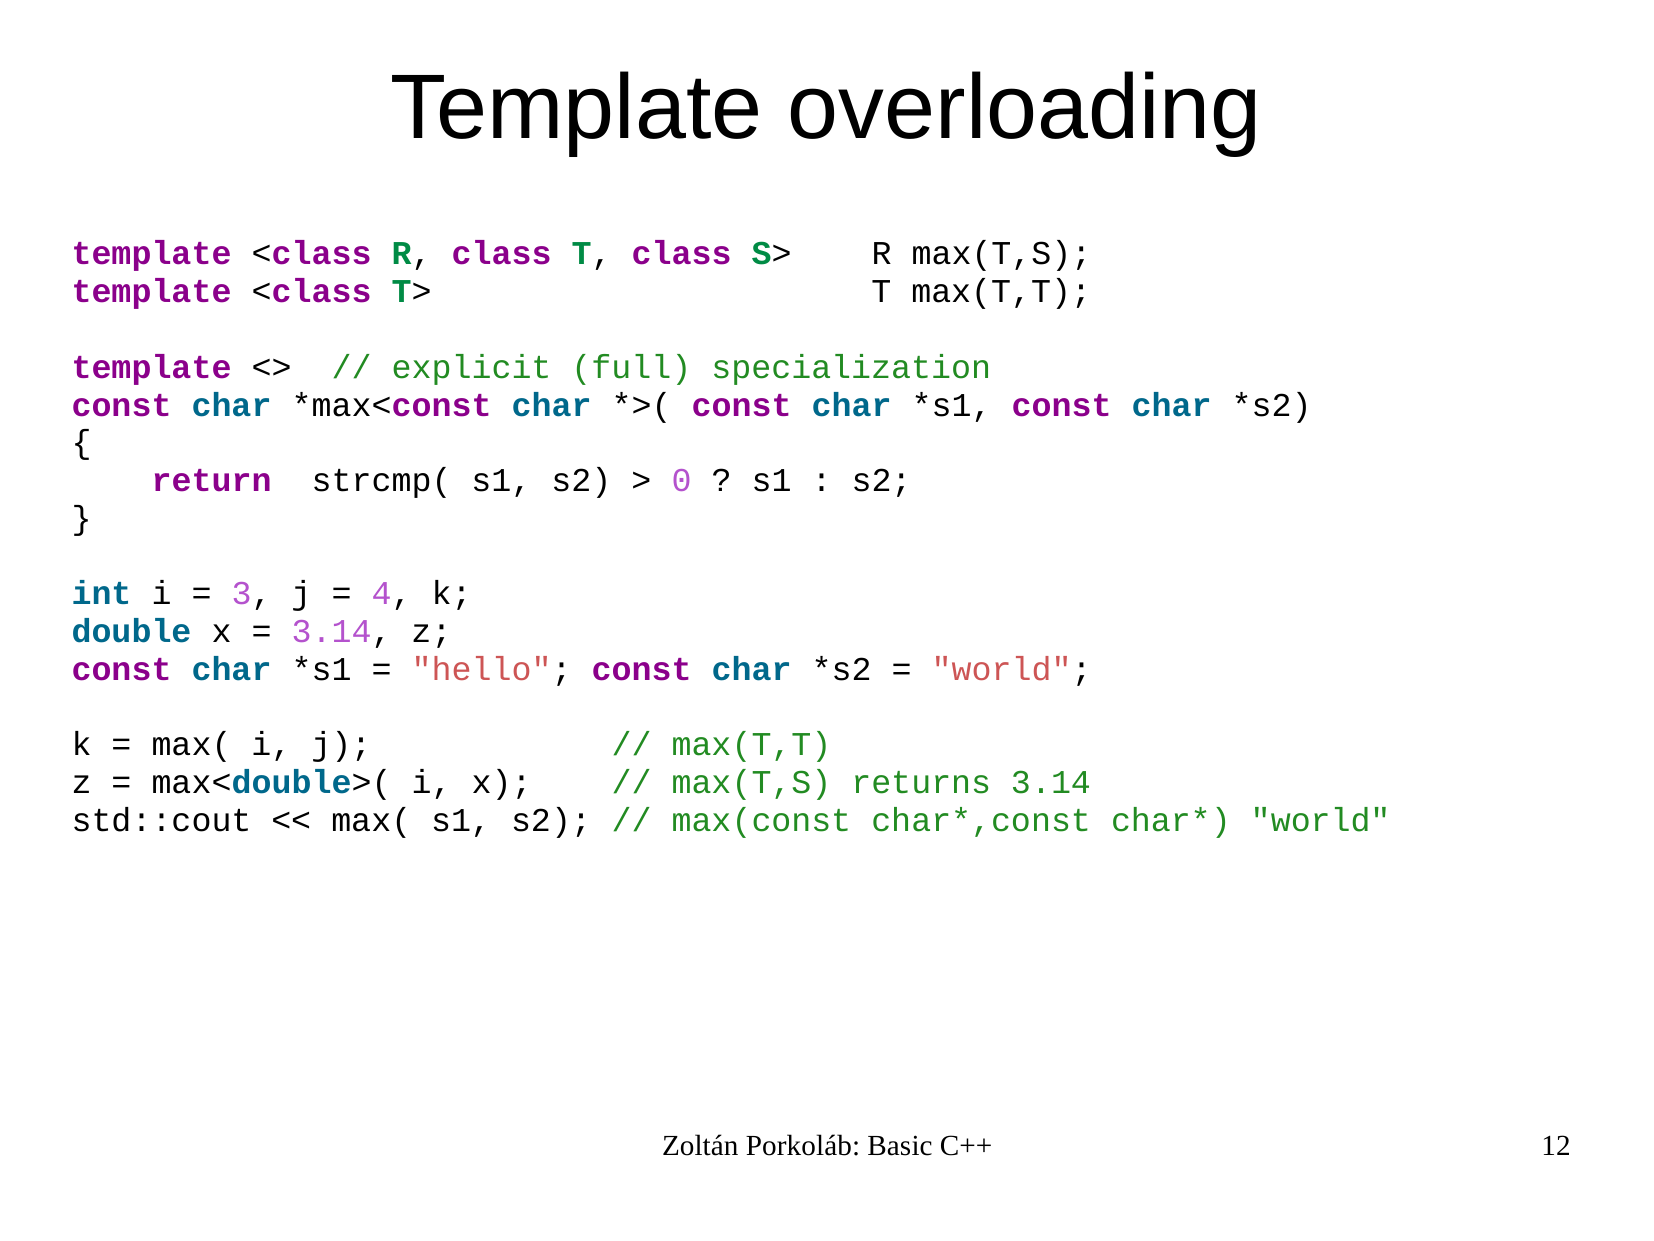

# Template overloading
template <class R, class T, class S> R max(T,S);
template <class T> T max(T,T);
template <> // explicit (full) specialization
const char *max<const char *>( const char *s1, const char *s2)
{
 return strcmp( s1, s2) > 0 ? s1 : s2;
}
int i = 3, j = 4, k;
double x = 3.14, z;
const char *s1 = "hello"; const char *s2 = "world";
k = max( i, j); // max(T,T)
z = max<double>( i, x); // max(T,S) returns 3.14
std::cout << max( s1, s2); // max(const char*,const char*) "world"
Zoltán Porkoláb: Basic C++
12